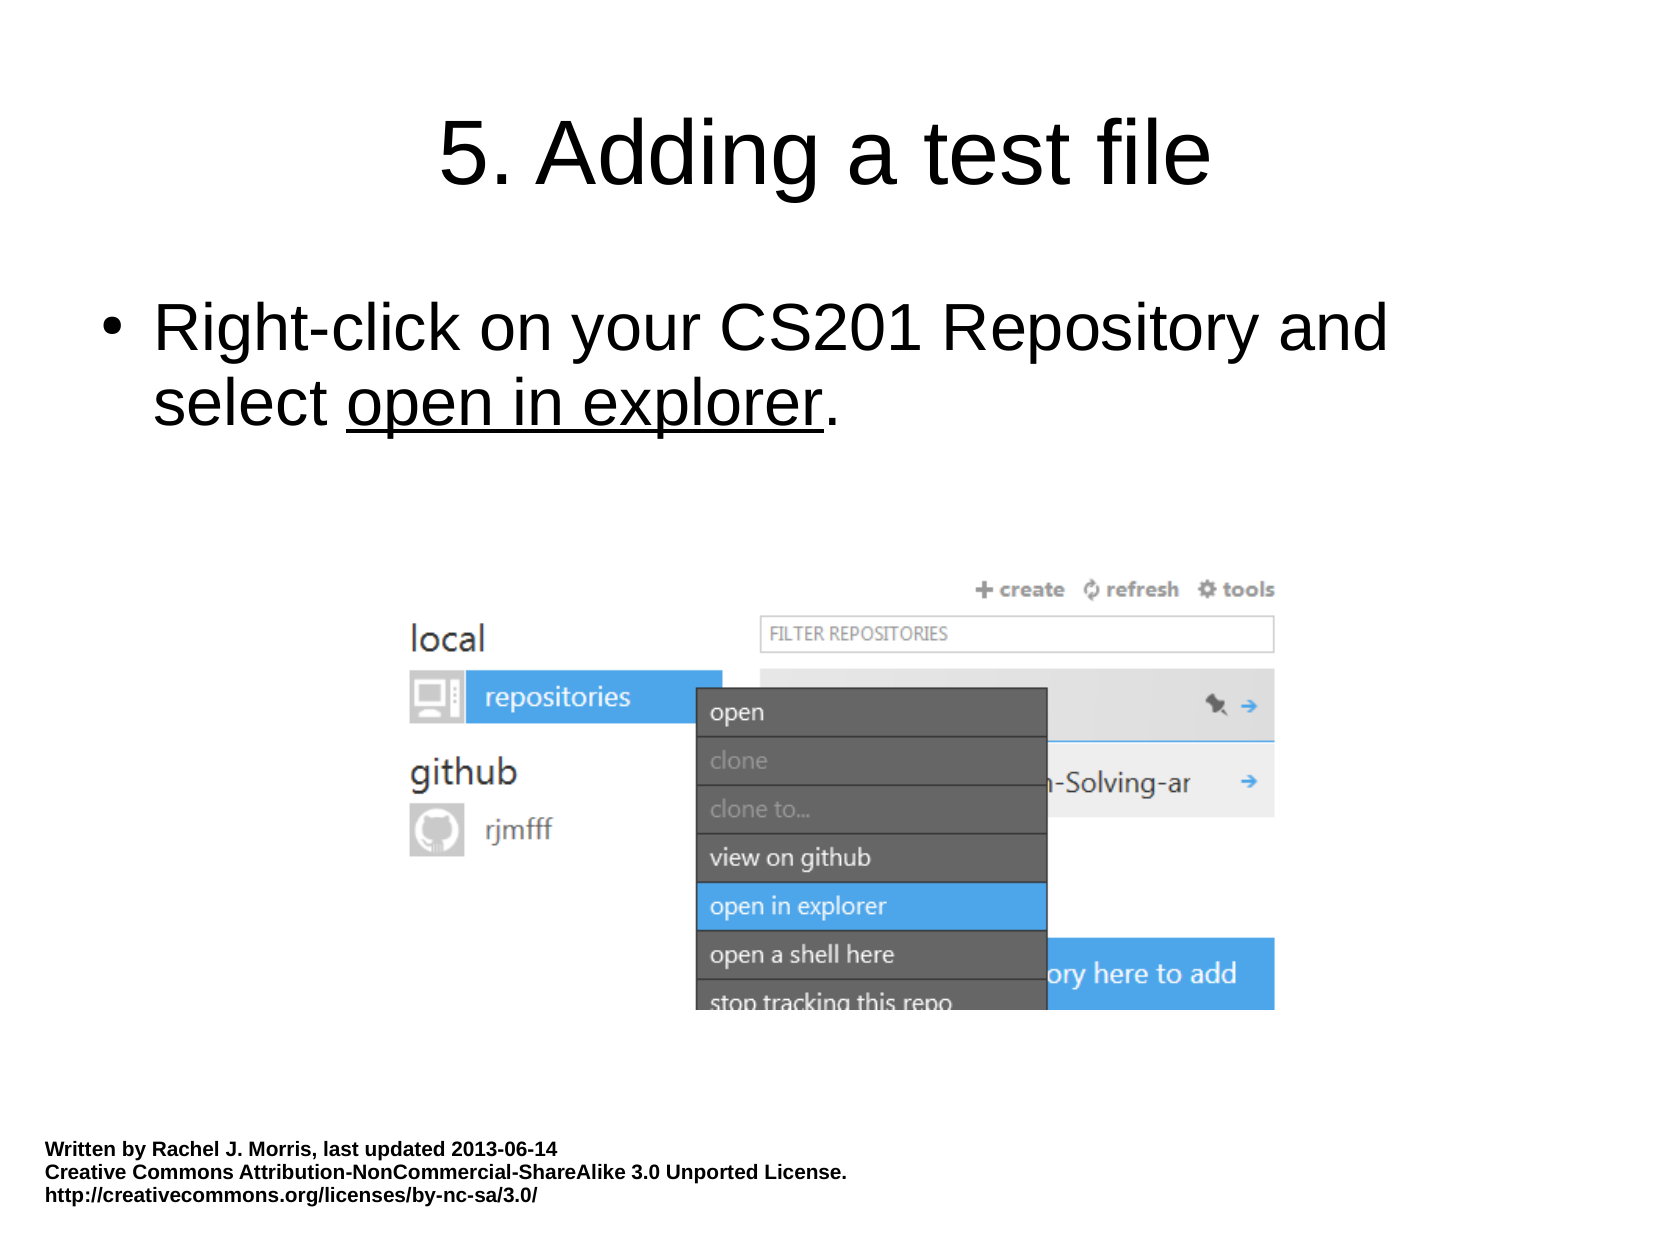

# 5. Adding a test file
Right-click on your CS201 Repository and select open in explorer.